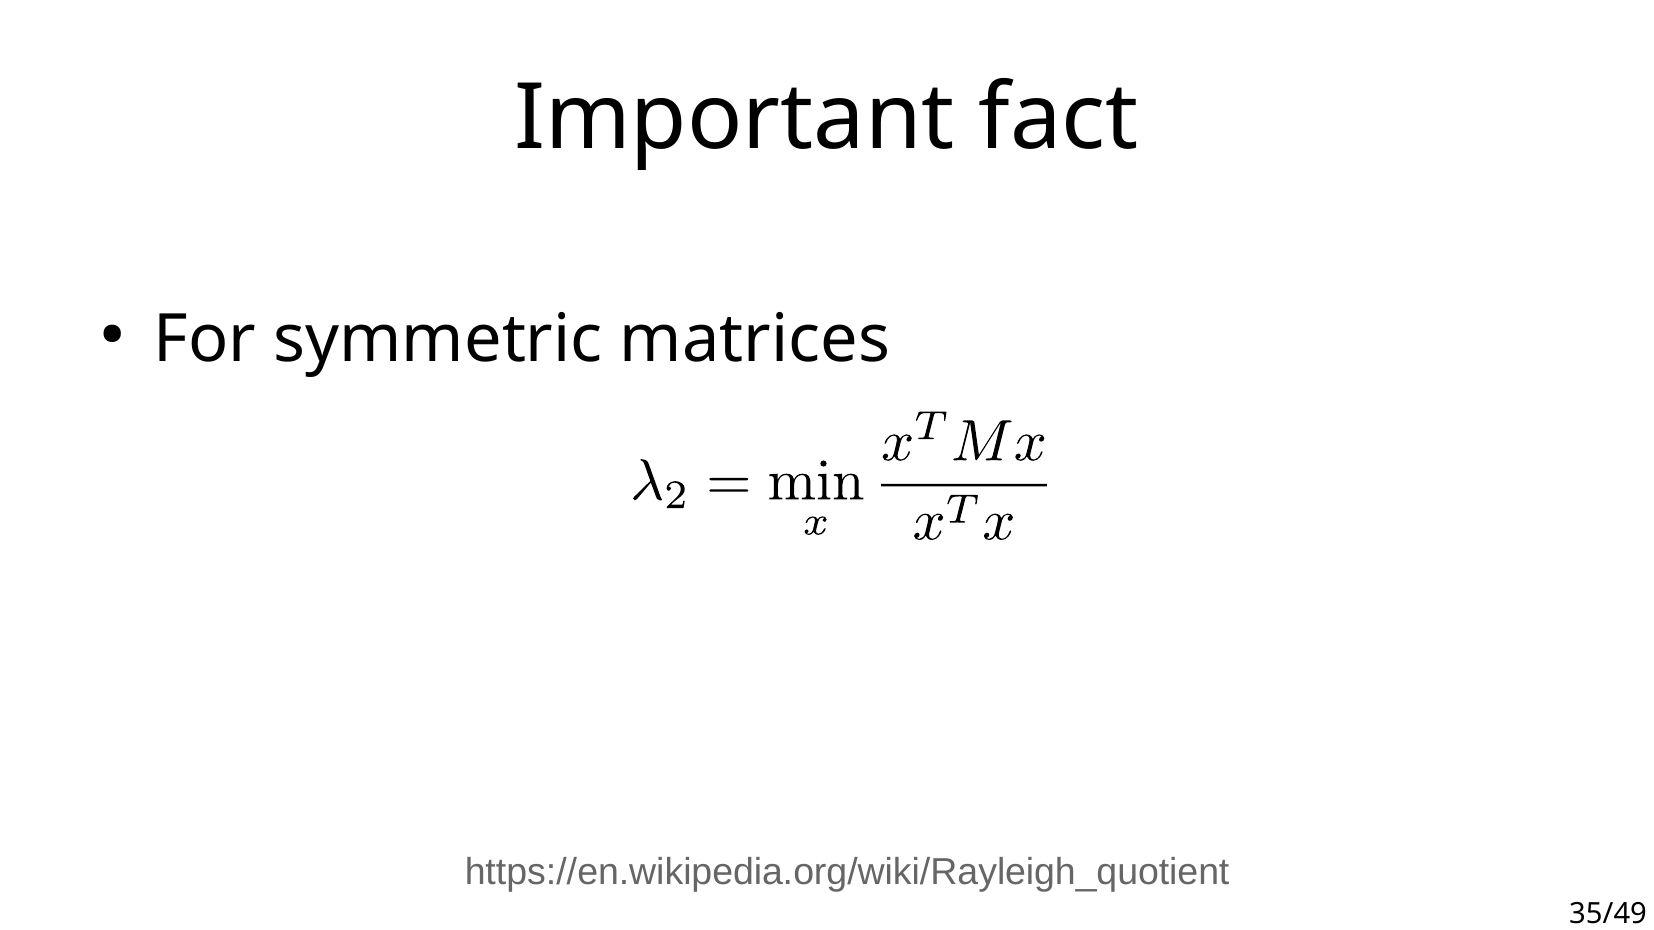

# Important fact
For symmetric matrices
https://en.wikipedia.org/wiki/Rayleigh_quotient
35